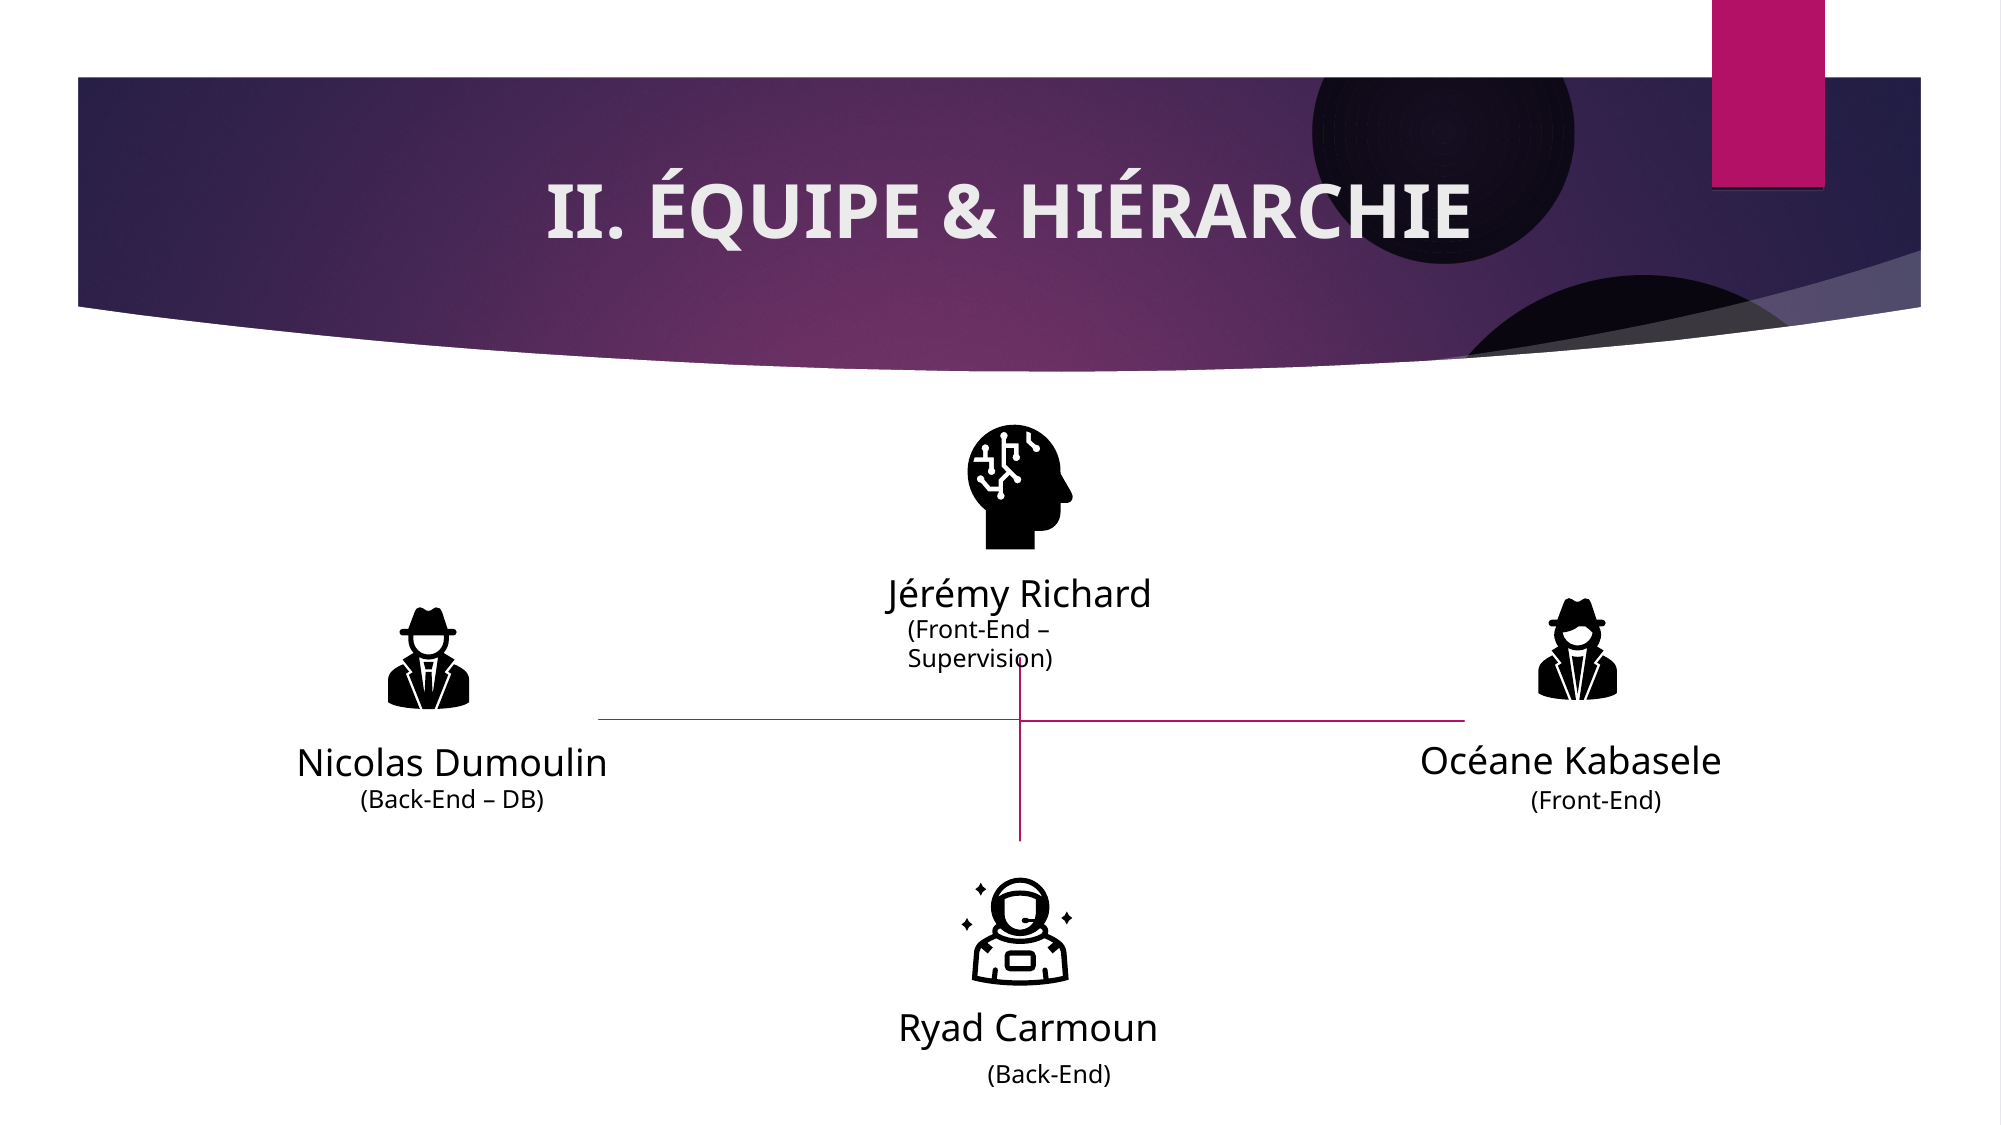

# II. ÉQUIPE & HIÉRARCHIE
Jérémy Richard
(Front-End – Supervision)
Océane Kabasele
Nicolas Dumoulin (Back-End – DB)
(Front-End)
Ryad Carmoun
(Back-End)